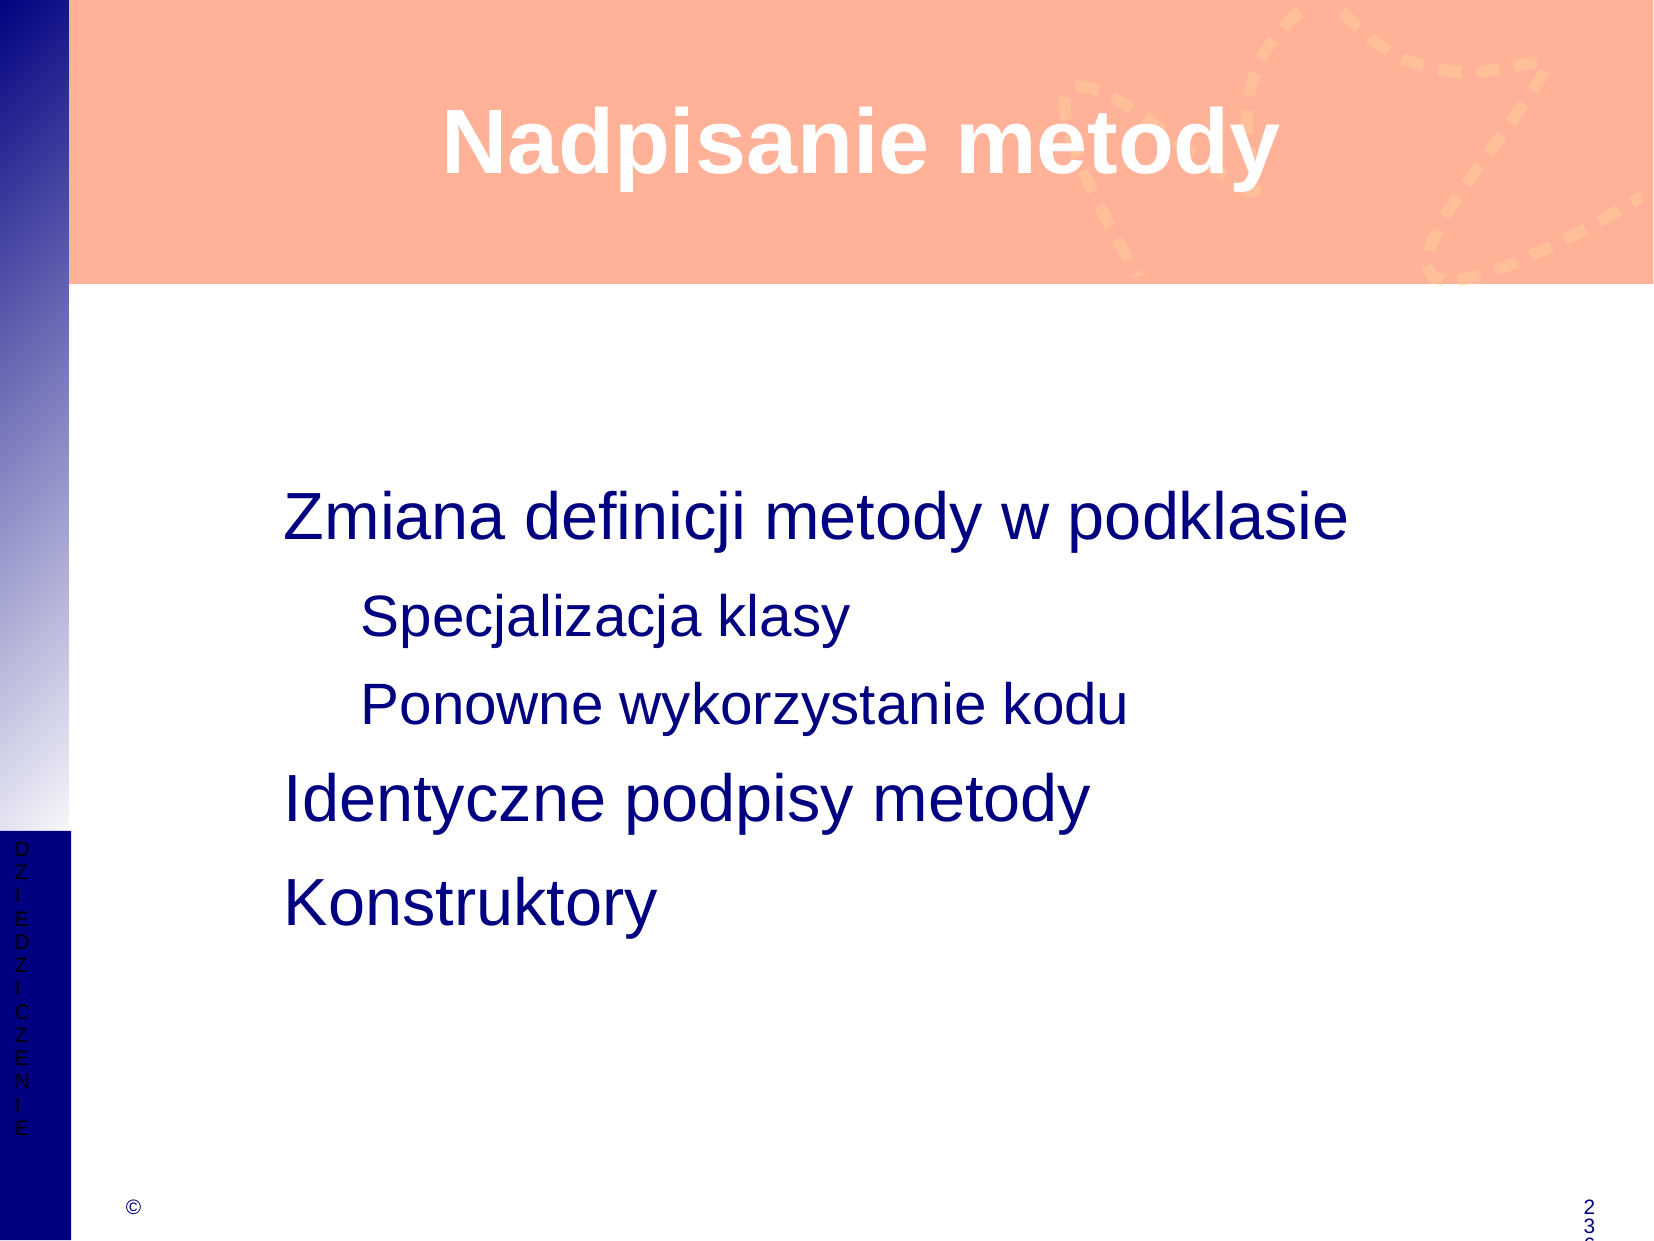

# Nadpisanie metody
Zmiana definicji metody w podklasie
Specjalizacja klasy
Ponowne wykorzystanie kodu
Identyczne podpisy metody
Konstruktory
D
Z
I
E
D
Z
I
C
Z
E
N
I
E